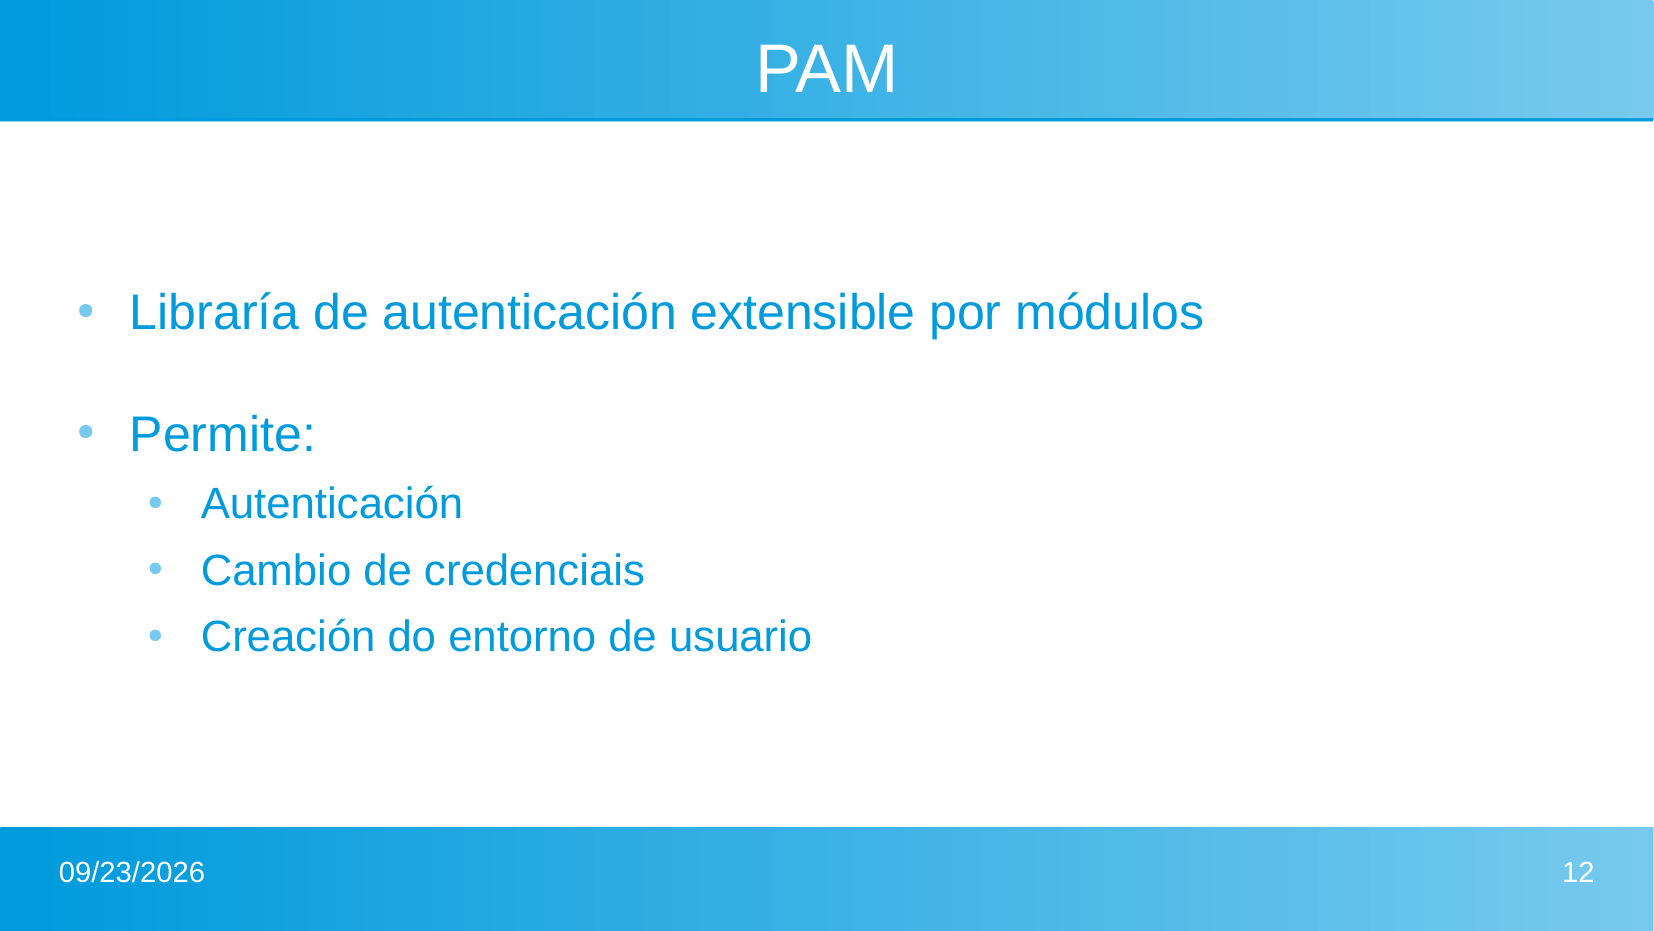

# PAM
Libraría de autenticación extensible por módulos
Permite:
Autenticación
Cambio de credenciais
Creación do entorno de usuario
12